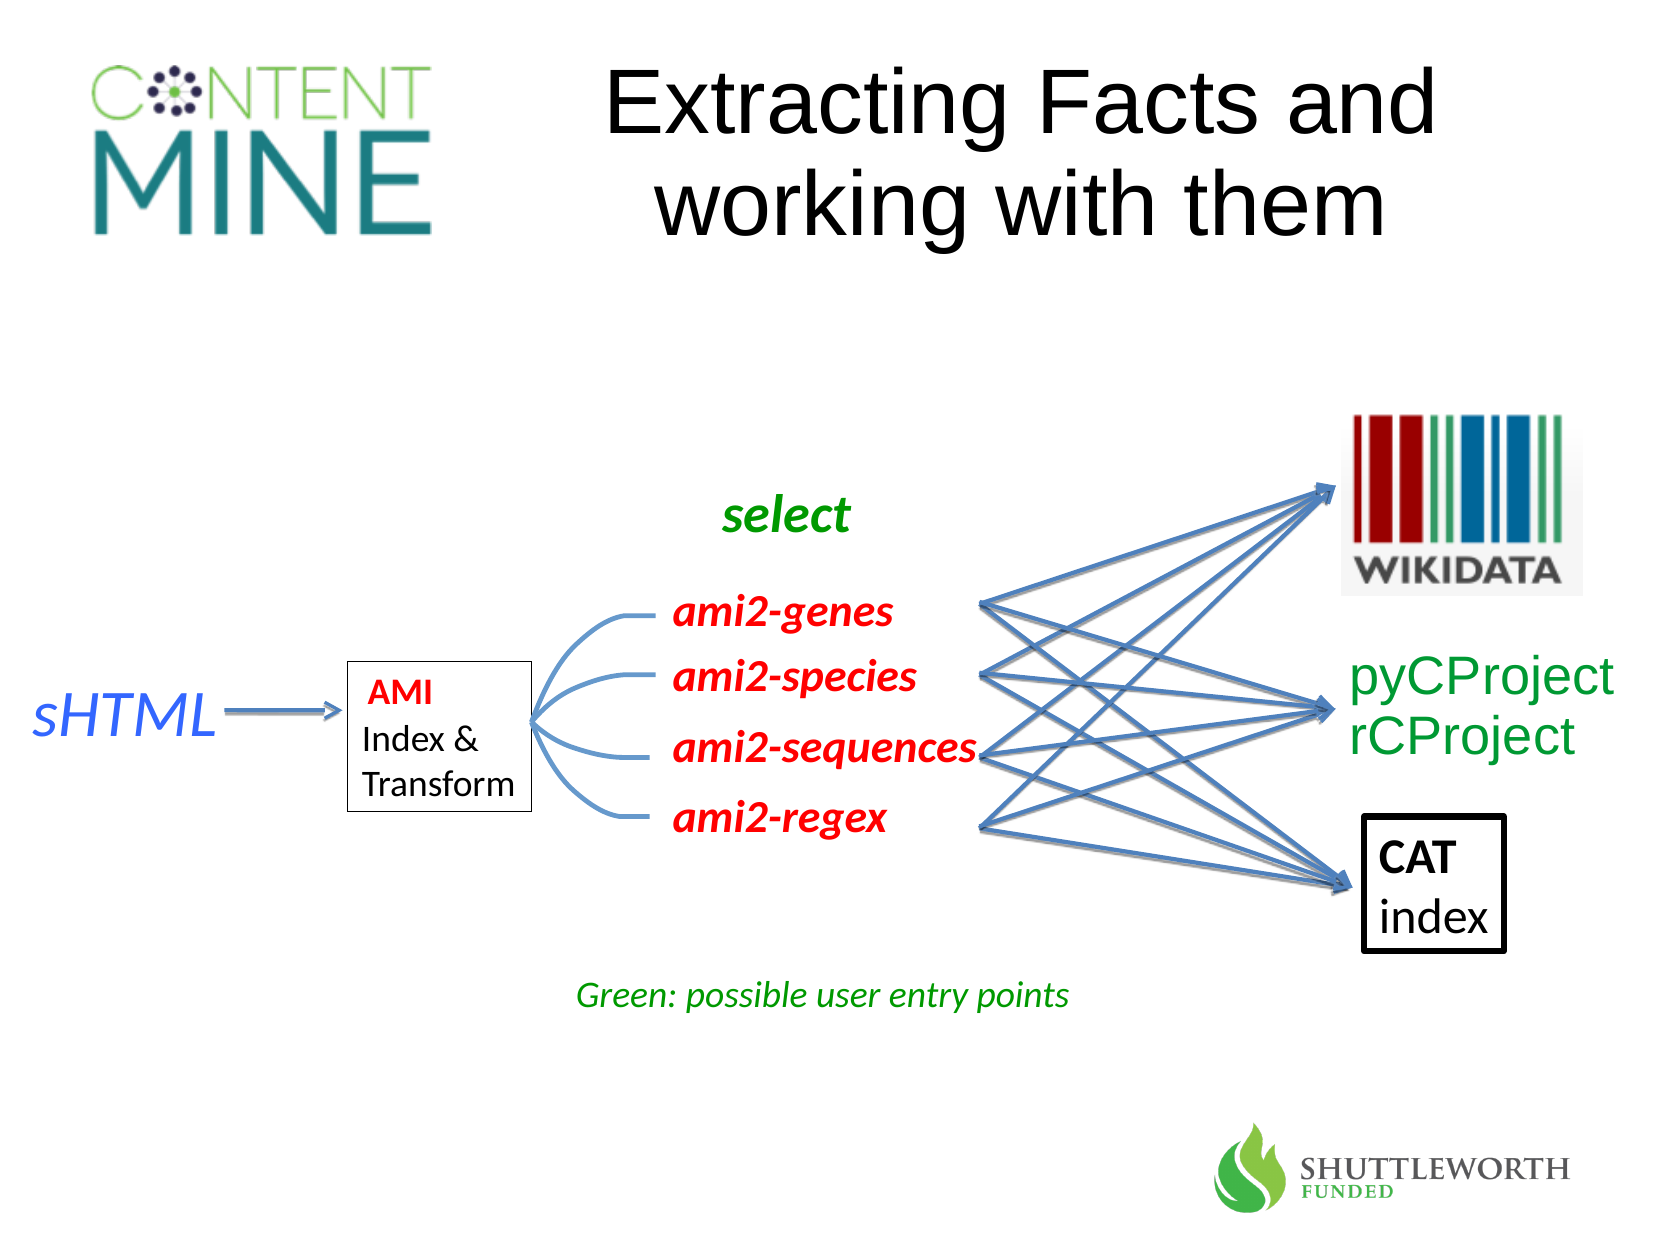

# Extracting Facts and working with them
select
ami2-genes
pyCProject
rCProject
ami2-species
AMI
Index &
Transform
sHTML
ami2-sequences
ami2-regex
CAT
index
Green: possible user entry points